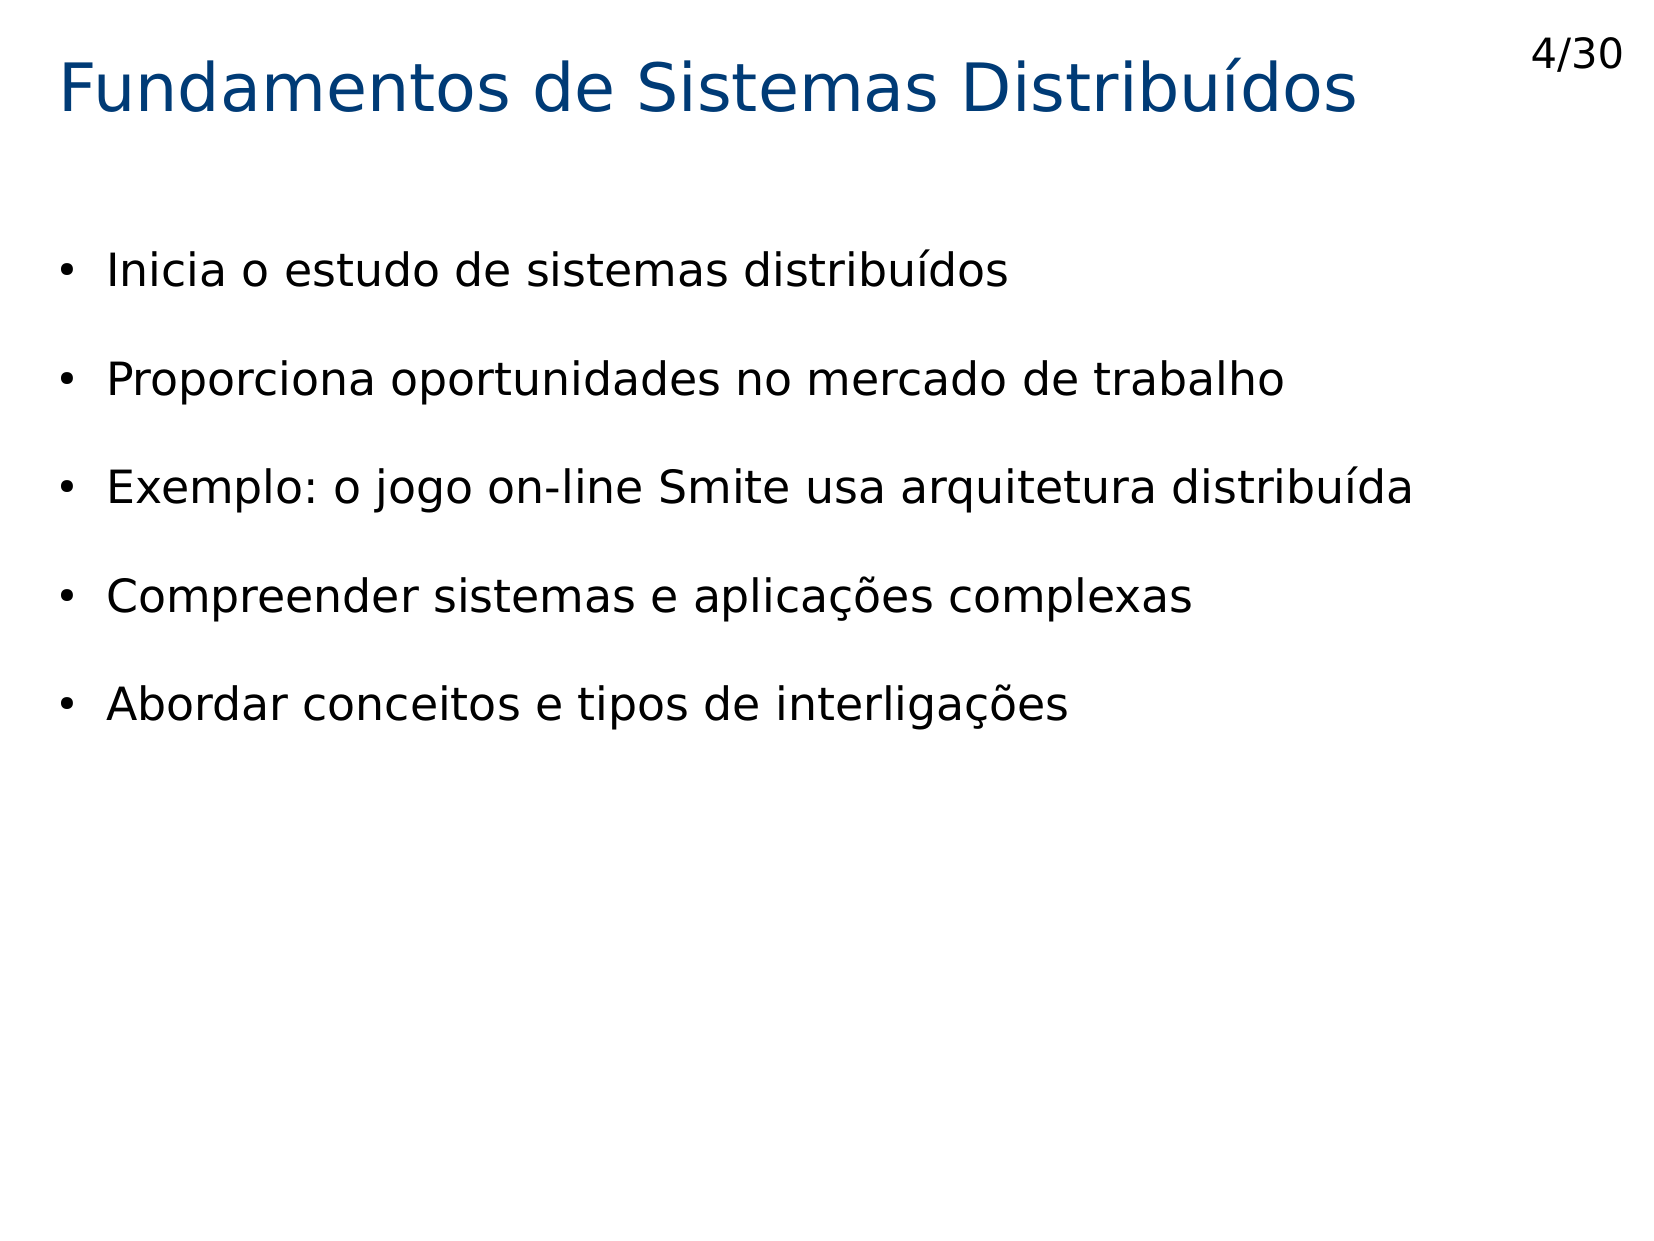

# Fundamentos de Sistemas Distribuídos
4
Inicia o estudo de sistemas distribuídos
Proporciona oportunidades no mercado de trabalho
Exemplo: o jogo on-line Smite usa arquitetura distribuída
Compreender sistemas e aplicações complexas
Abordar conceitos e tipos de interligações